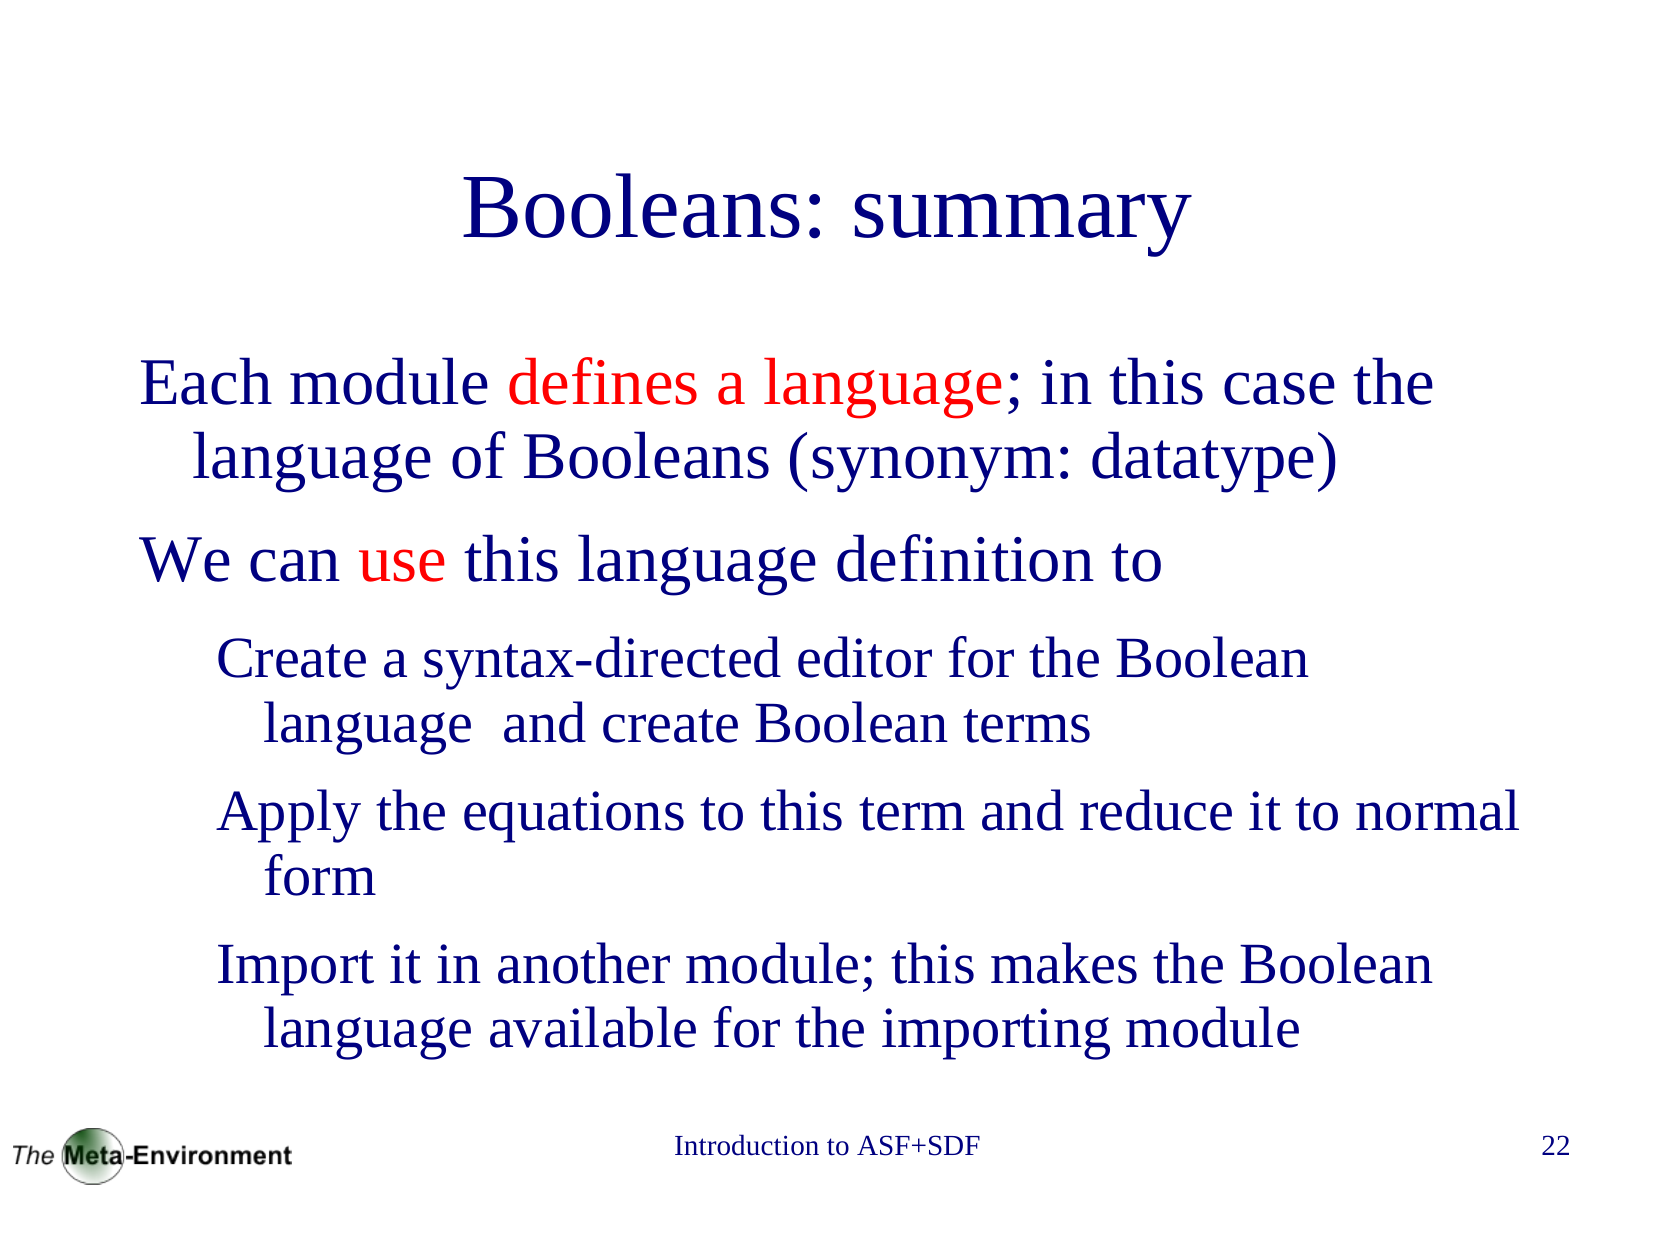

# Booleans: summary
Each module defines a language; in this case the language of Booleans (synonym: datatype)
We can use this language definition to
Create a syntax-directed editor for the Boolean language and create Boolean terms
Apply the equations to this term and reduce it to normal form
Import it in another module; this makes the Boolean language available for the importing module
22